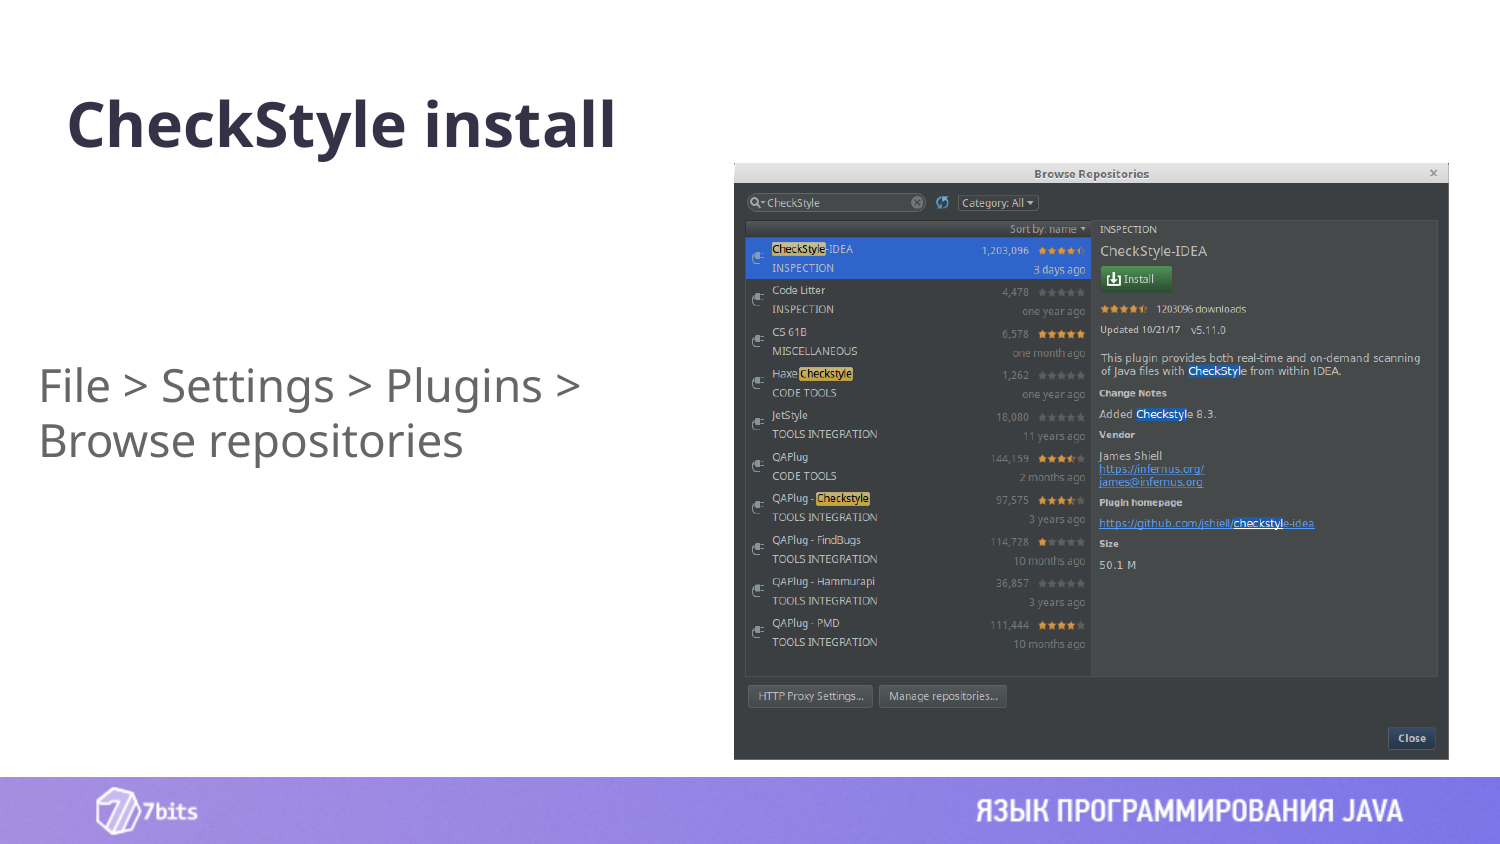

# CheckStyle install
File > Settings > Plugins > Browse repositories